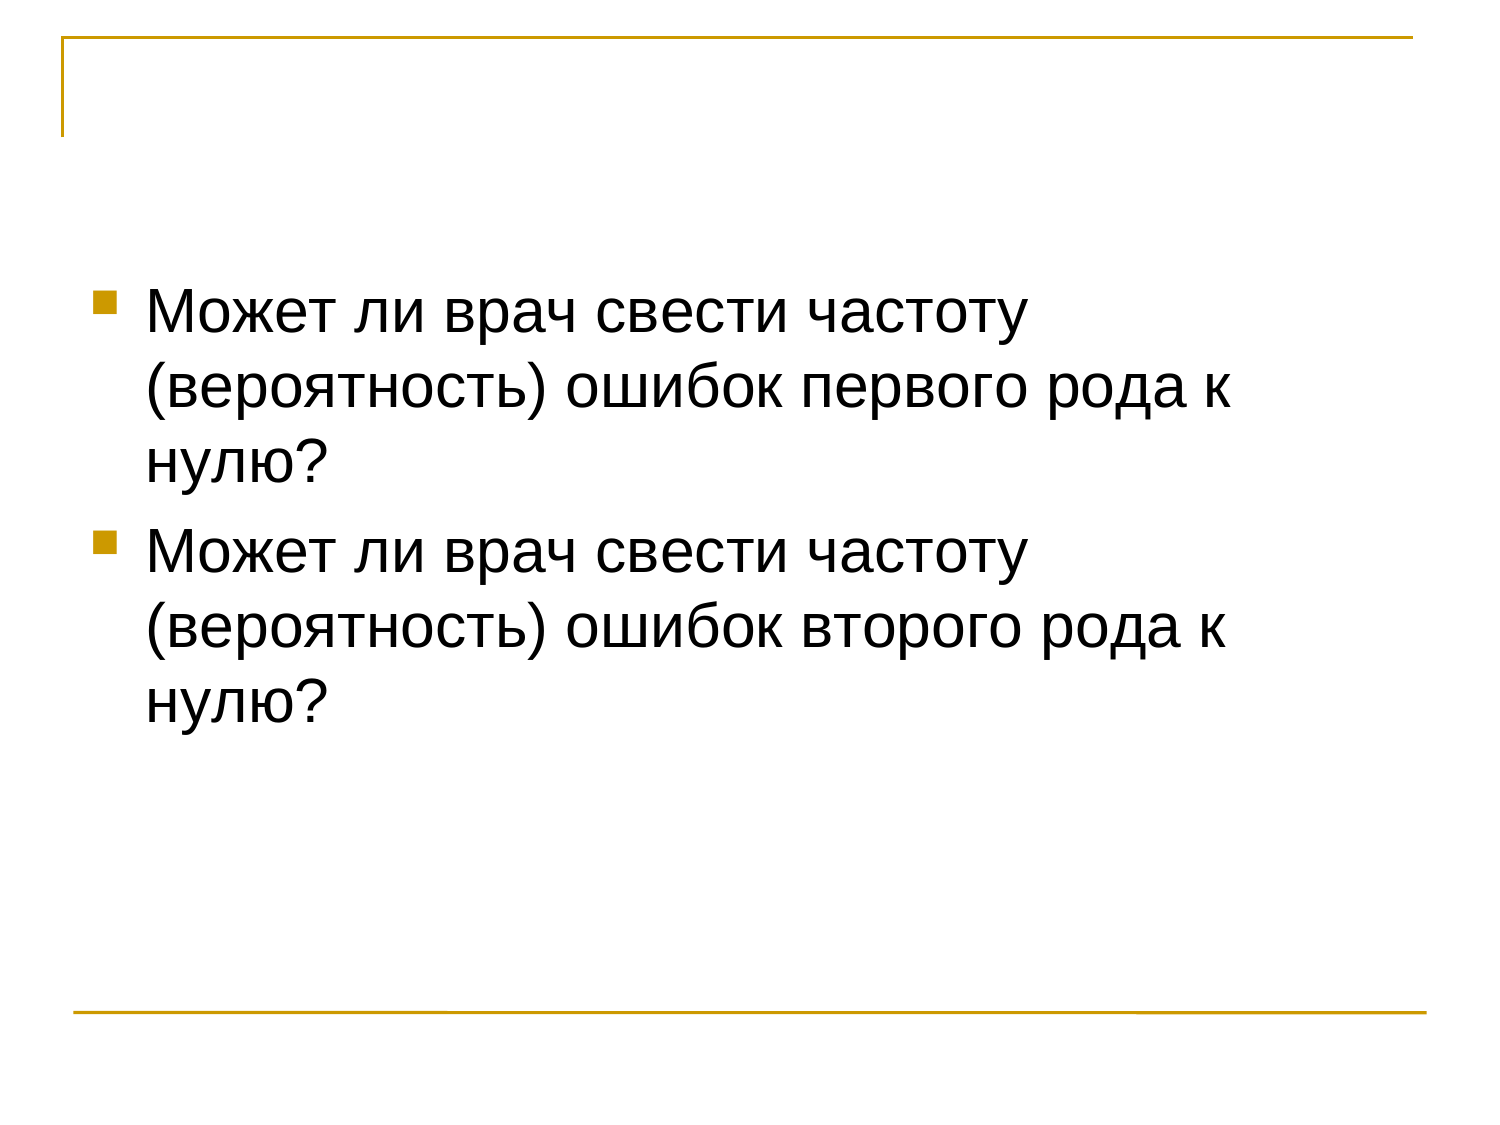

#
Может ли врач свести частоту (вероятность) ошибок первого рода к нулю?
Может ли врач свести частоту (вероятность) ошибок второго рода к нулю?